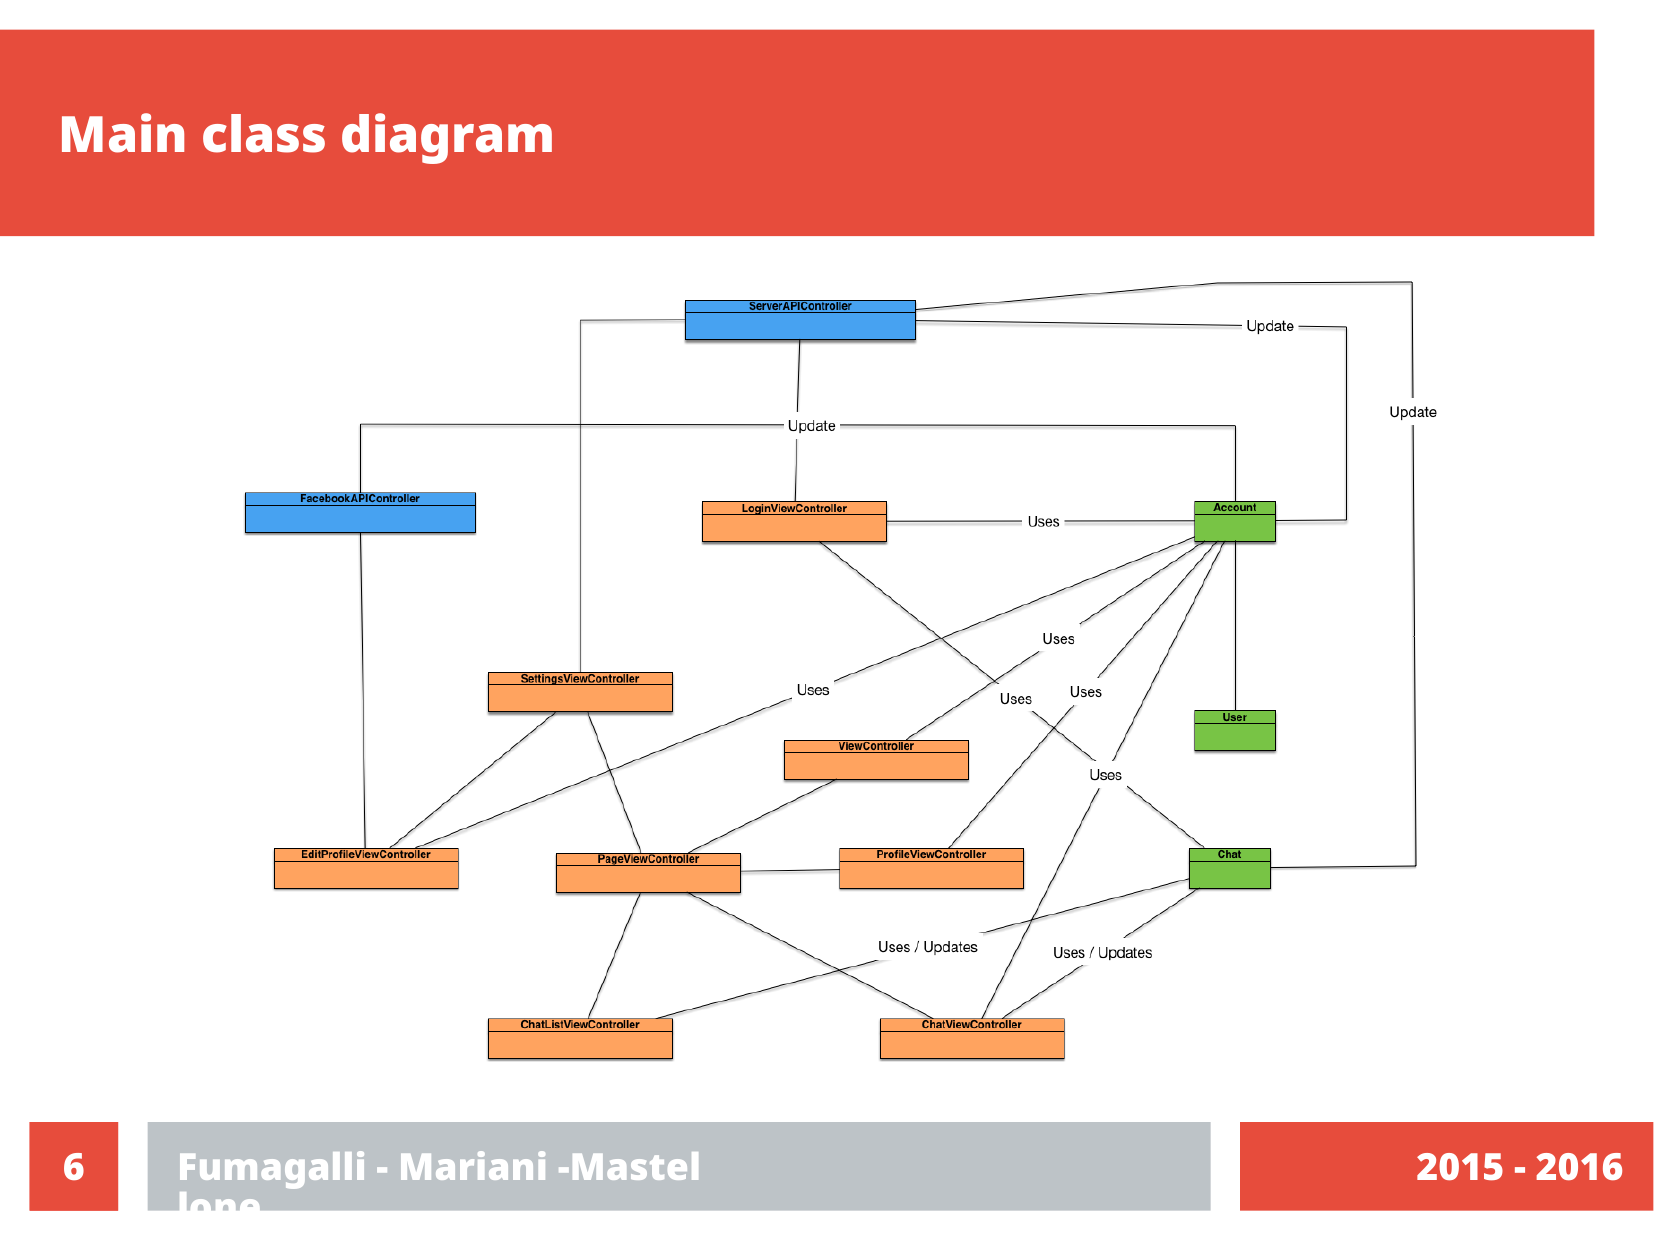

# Main class diagram
6
Fumagalli - Mariani -Mastellone
2015 - 2016